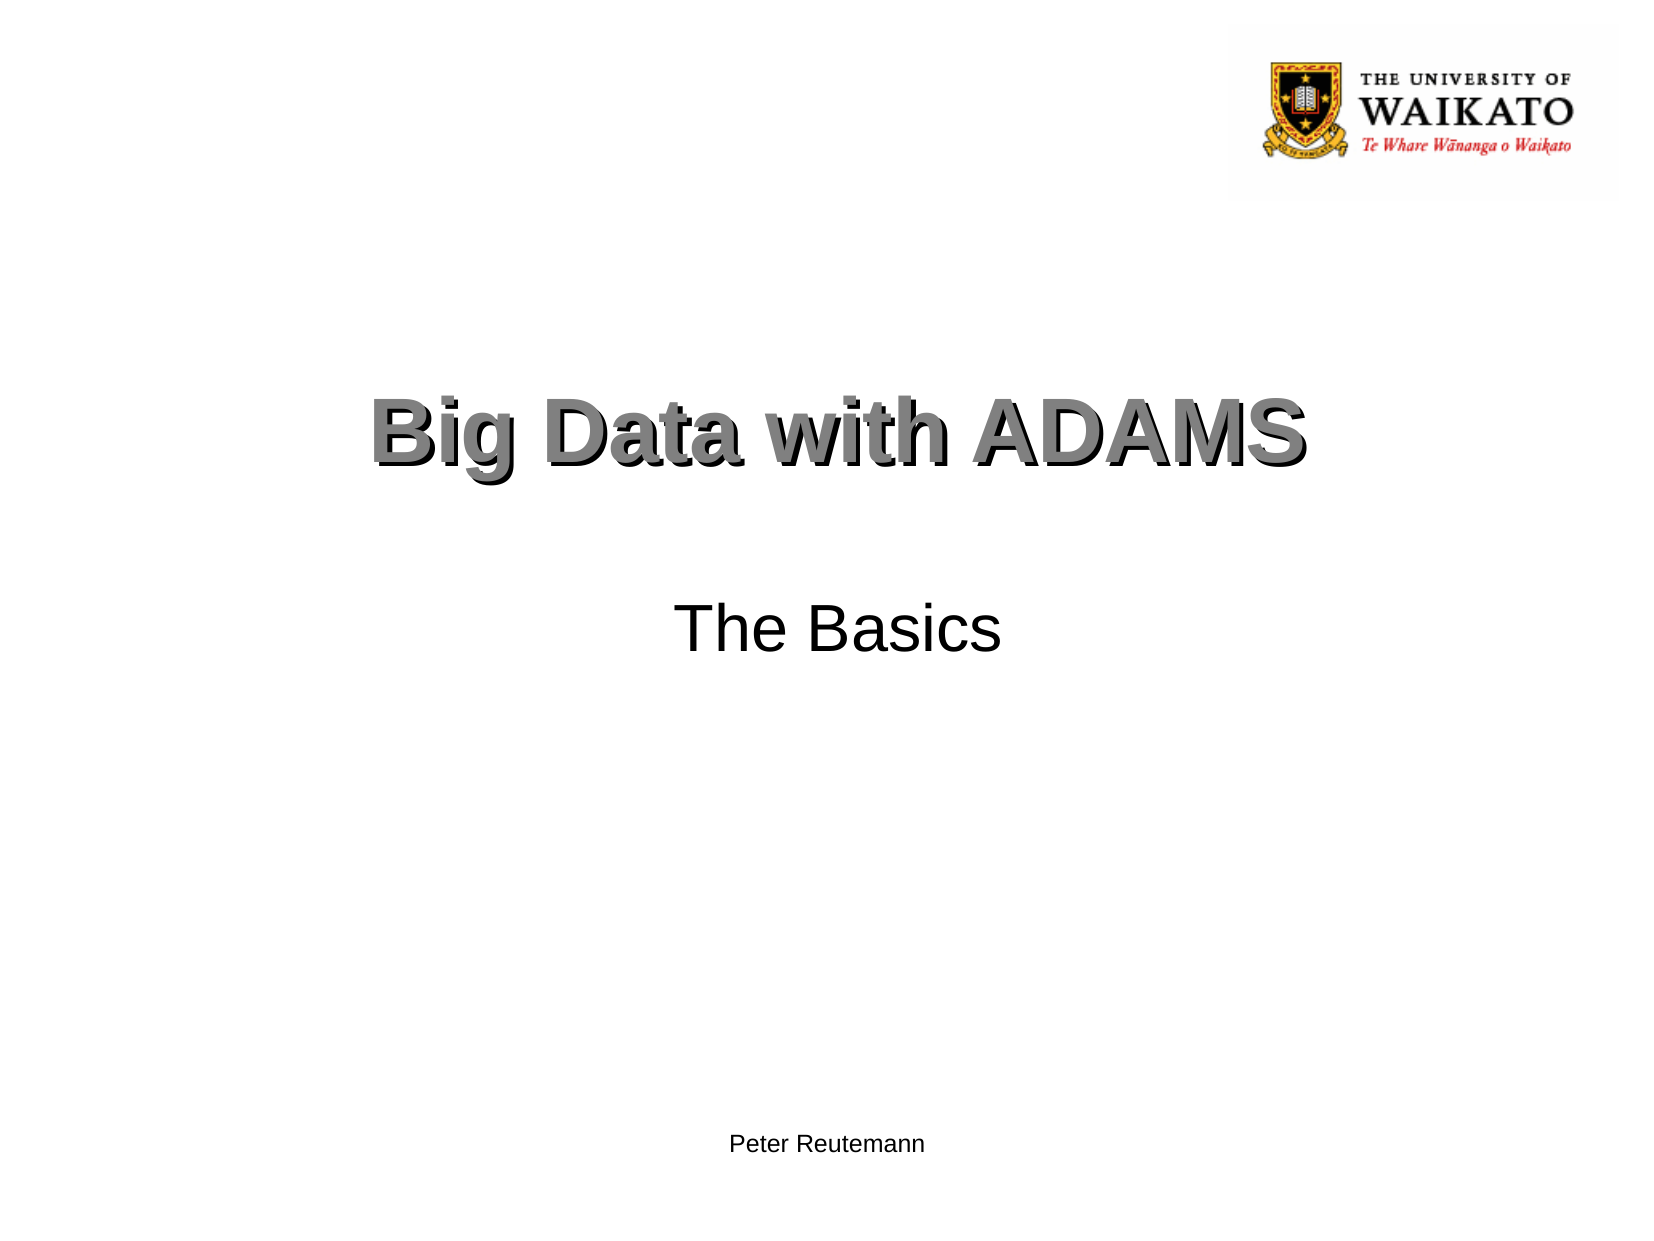

# Big Data with ADAMS
The Basics
Peter Reutemann